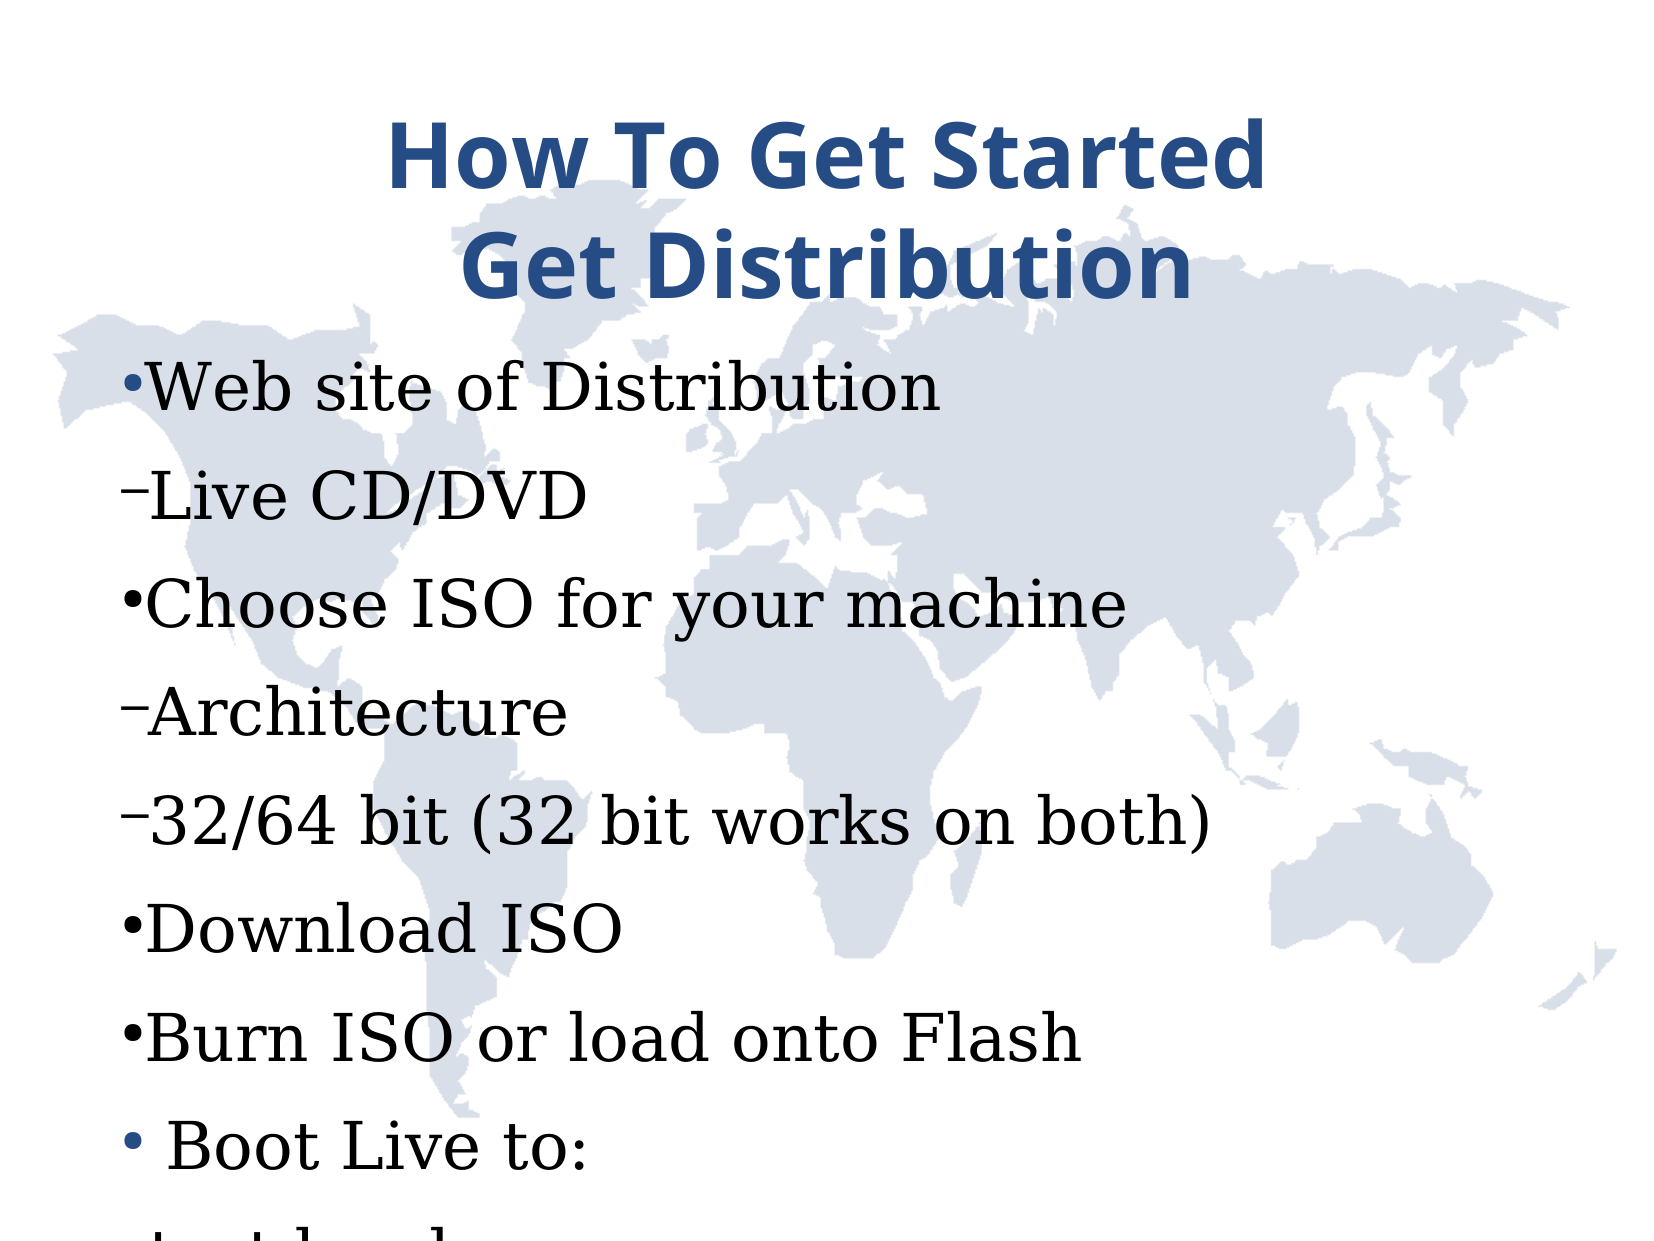

# How To Get Started Get Distribution
Web site of Distribution
Live CD/DVD
Choose ISO for your machine
Architecture
32/64 bit (32 bit works on both)
Download ISO
Burn ISO or load onto Flash
 Boot Live to:
test hardware
start to explore